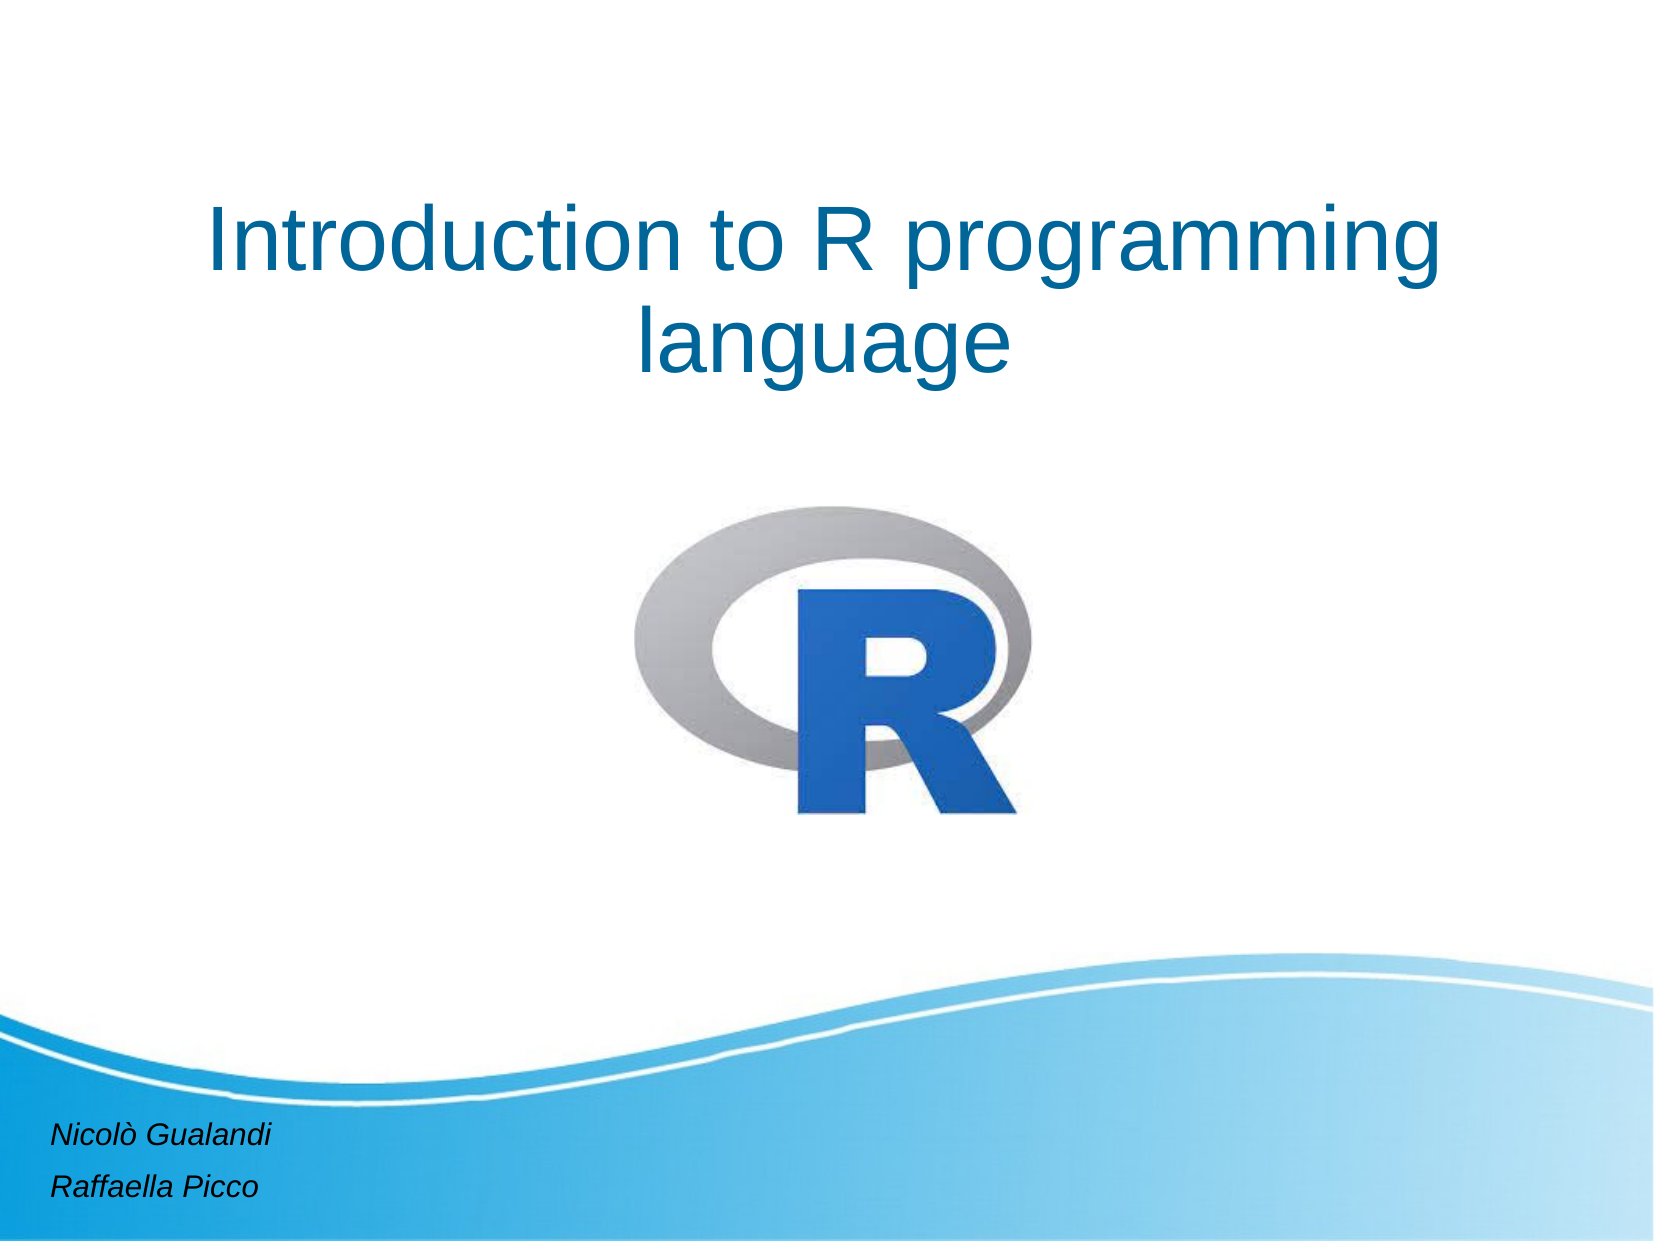

# Introduction to R programming language
Nicolò Gualandi
Raffaella Picco